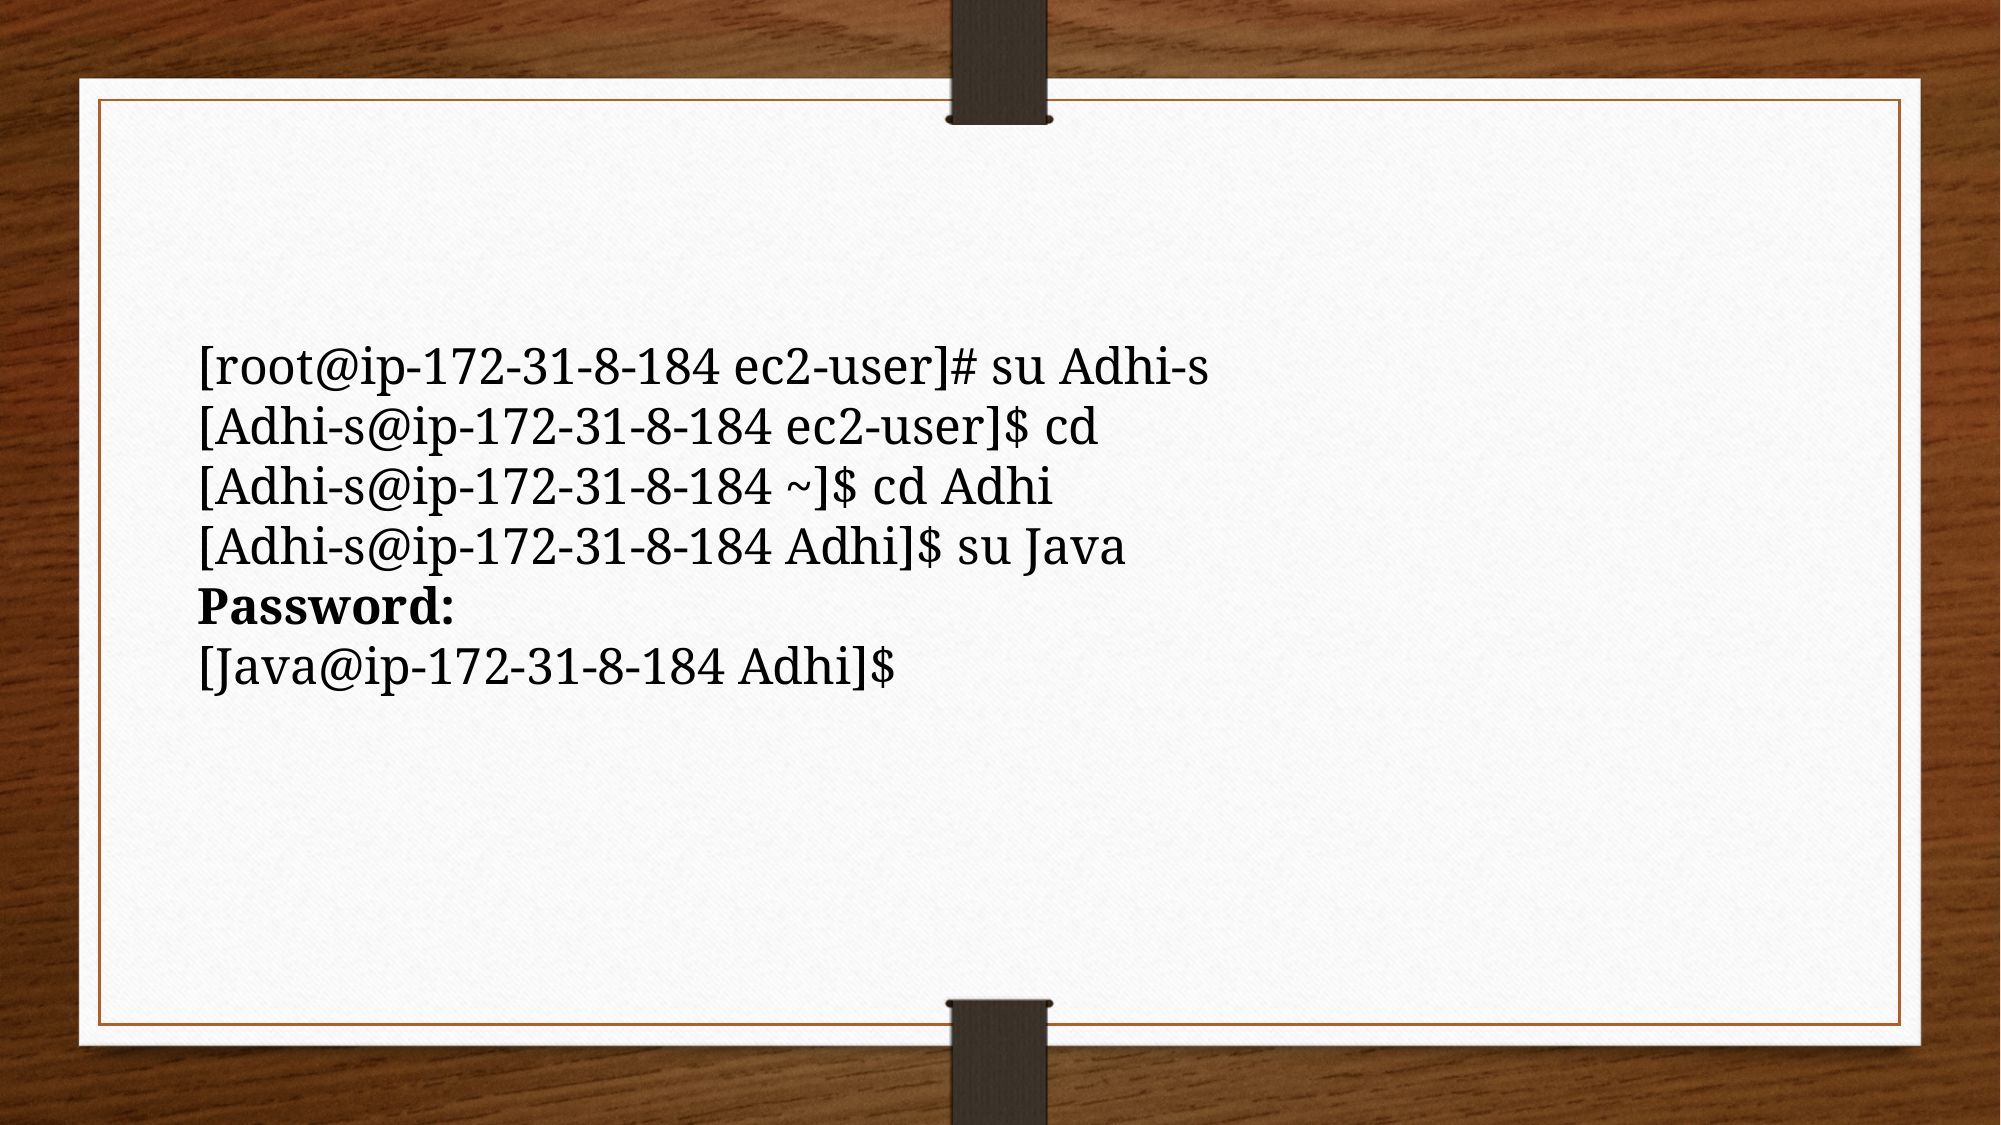

[root@ip-172-31-8-184 ec2-user]# su Adhi-s
[Adhi-s@ip-172-31-8-184 ec2-user]$ cd
[Adhi-s@ip-172-31-8-184 ~]$ cd Adhi
[Adhi-s@ip-172-31-8-184 Adhi]$ su Java
Password:
[Java@ip-172-31-8-184 Adhi]$